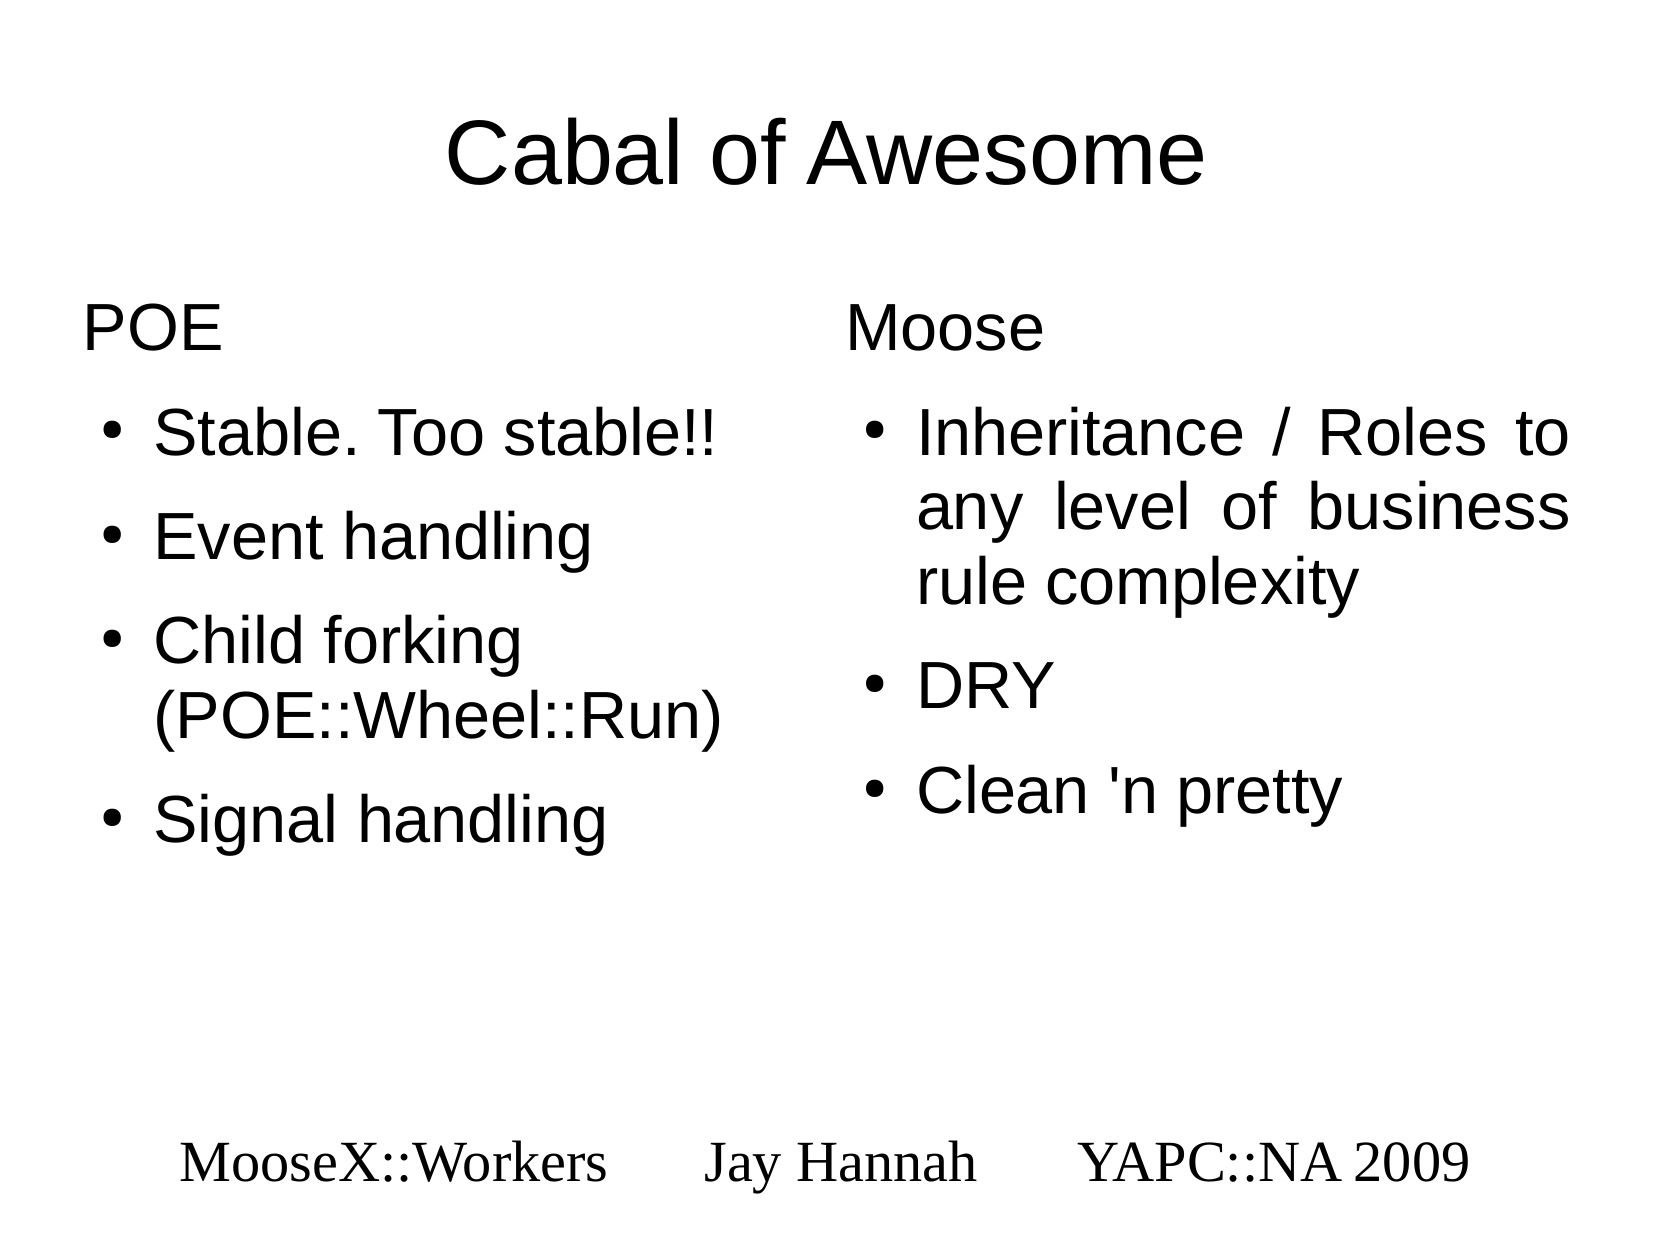

# Cabal of Awesome
POE
Stable. Too stable!!
Event handling
Child forking (POE::Wheel::Run)
Signal handling
Moose
Inheritance / Roles to any level of business rule complexity
DRY
Clean 'n pretty